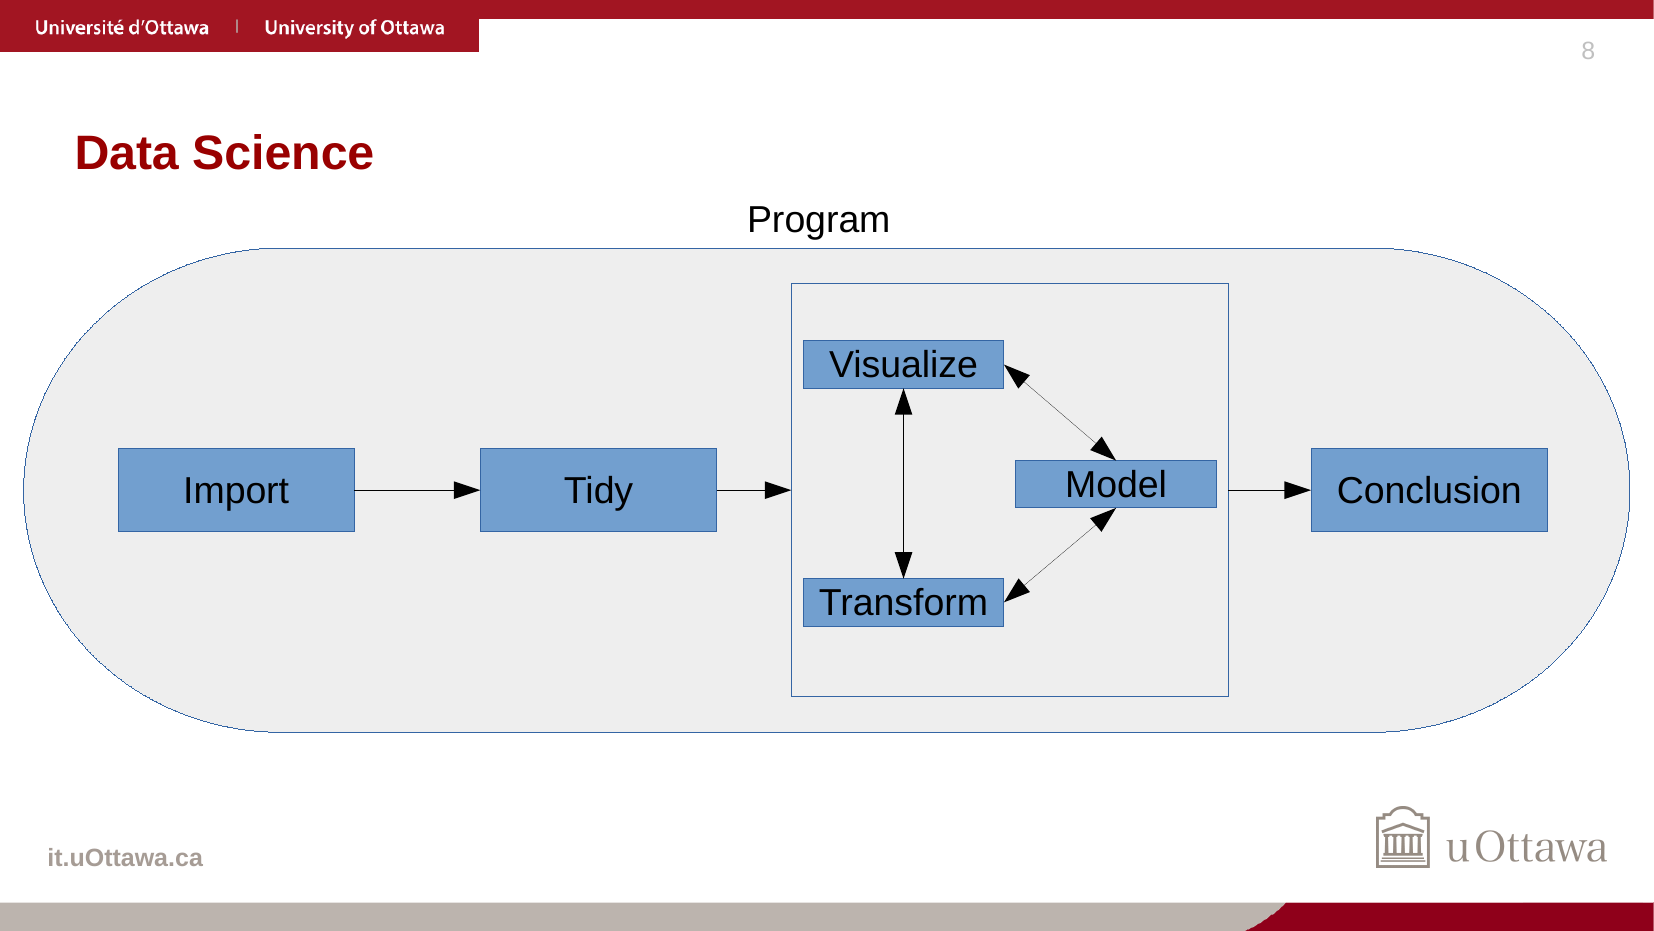

# Data Science
Program
Visualize
Import
Tidy
Conclusion
Model
Transform